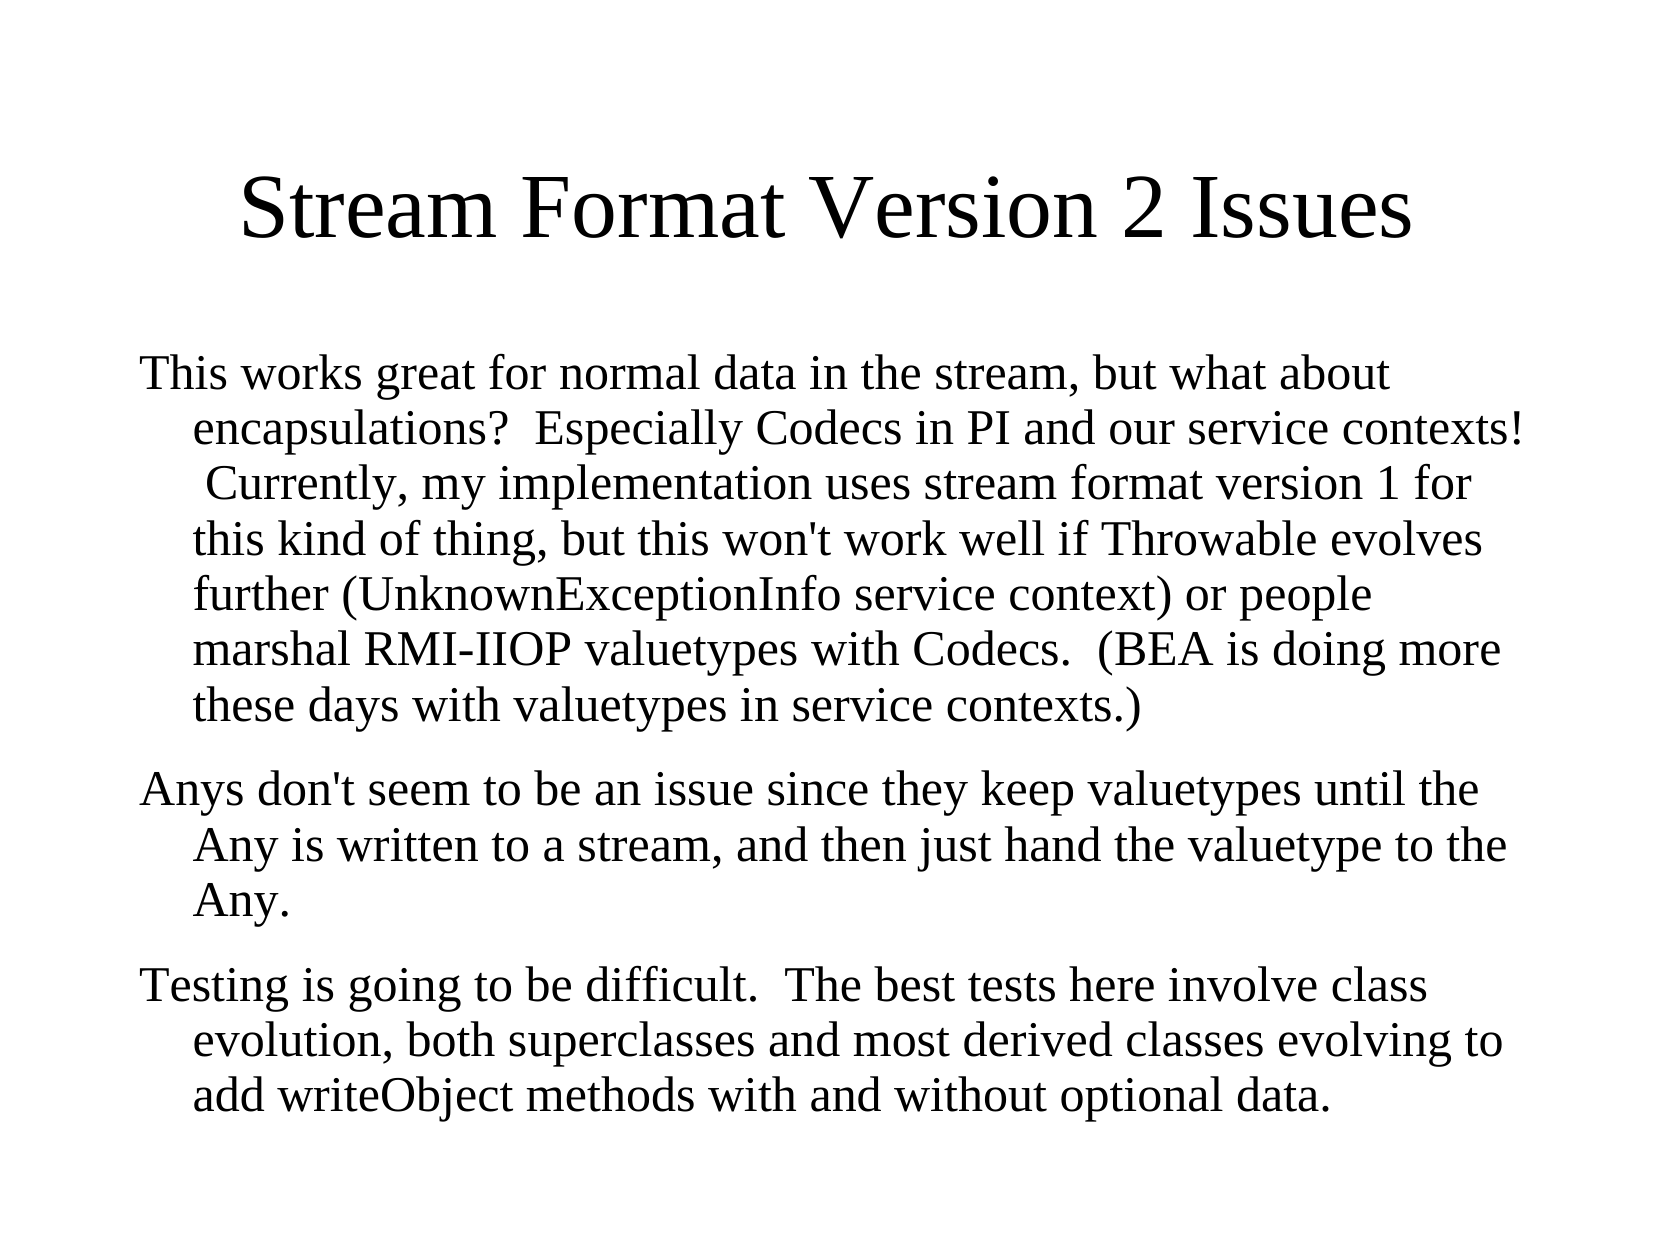

# Stream Format Version 2 Issues
This works great for normal data in the stream, but what about encapsulations? Especially Codecs in PI and our service contexts! Currently, my implementation uses stream format version 1 for this kind of thing, but this won't work well if Throwable evolves further (UnknownExceptionInfo service context) or people marshal RMI-IIOP valuetypes with Codecs. (BEA is doing more these days with valuetypes in service contexts.)
Anys don't seem to be an issue since they keep valuetypes until the Any is written to a stream, and then just hand the valuetype to the Any.
Testing is going to be difficult. The best tests here involve class evolution, both superclasses and most derived classes evolving to add writeObject methods with and without optional data.